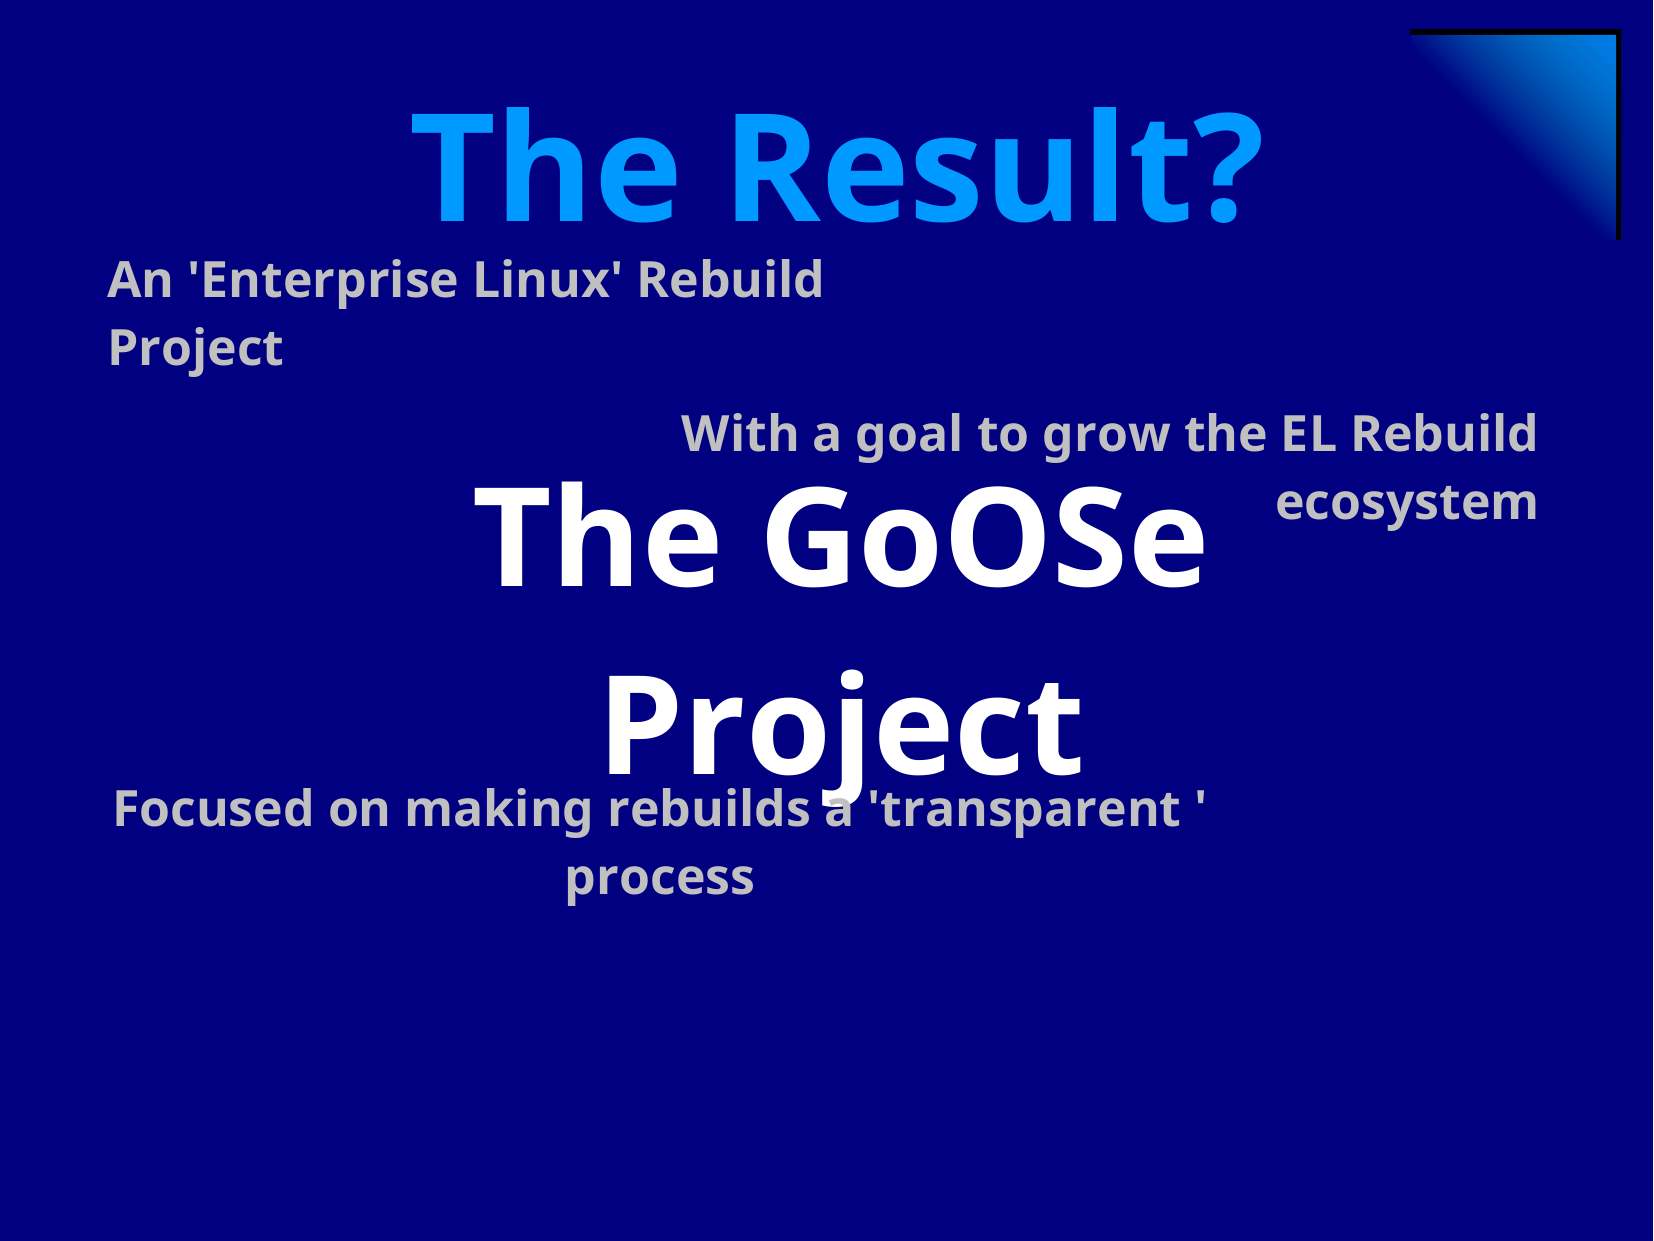

The Result?
An 'Enterprise Linux' Rebuild Project
With a goal to grow the EL Rebuild ecosystem
The GoOSe Project
Focused on making rebuilds a 'transparent ' process